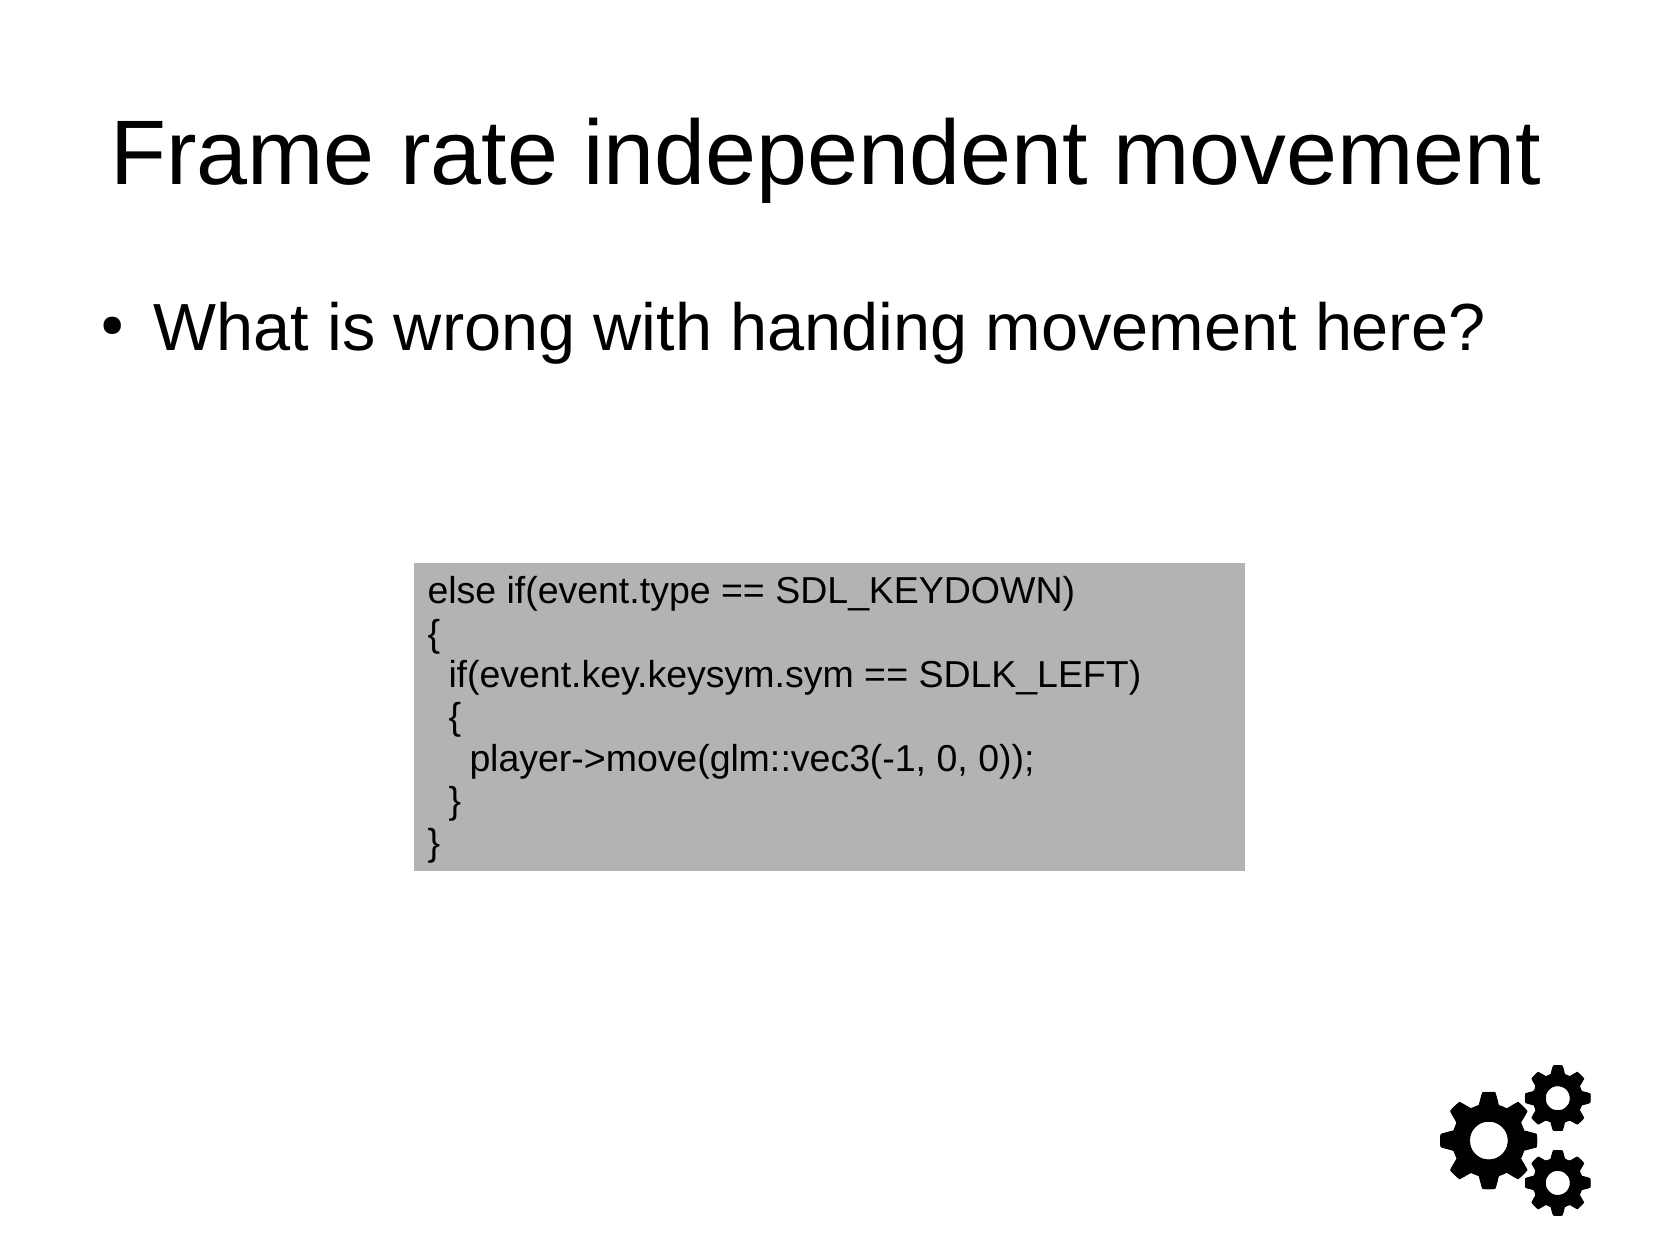

# Frame rate independent movement
What is wrong with handing movement here?
| else if(event.type == SDL\_KEYDOWN) { if(event.key.keysym.sym == SDLK\_LEFT) { player->move(glm::vec3(-1, 0, 0)); } } |
| --- |